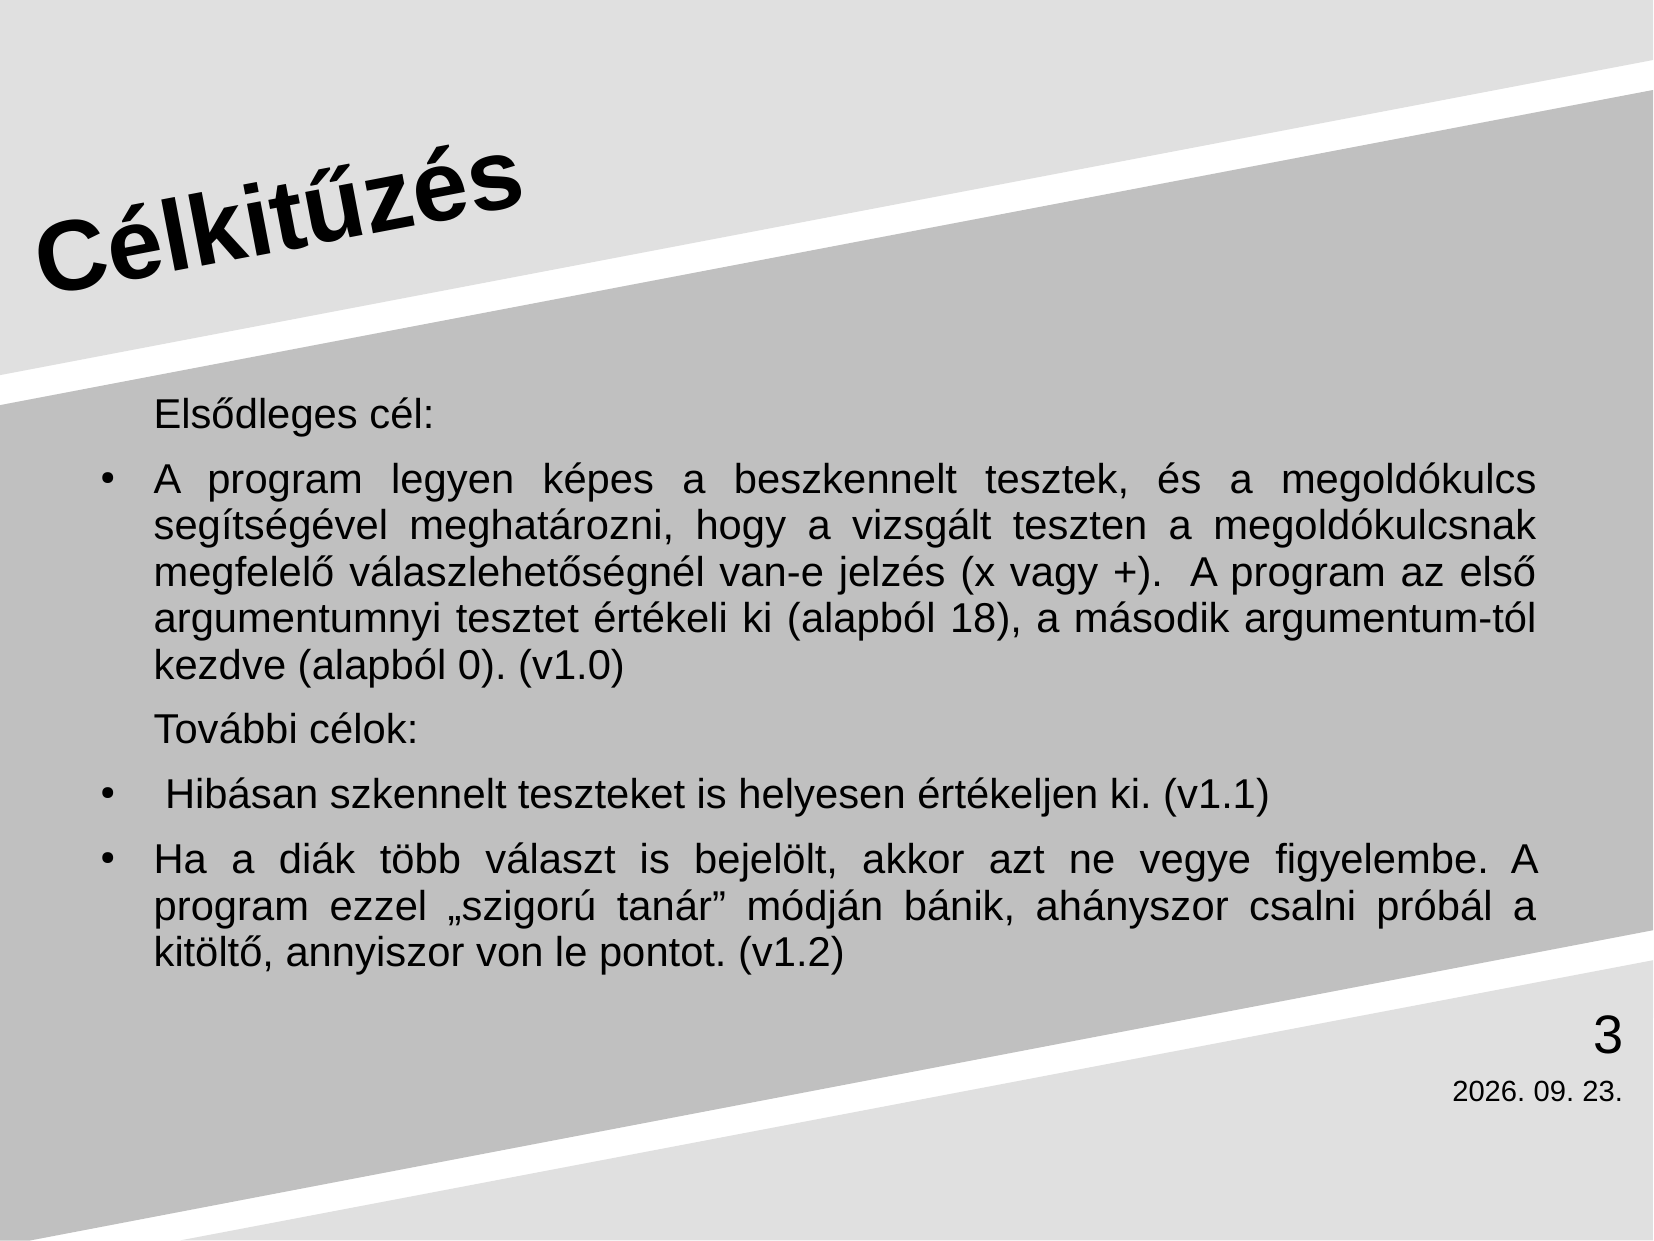

# Célkitűzés
Elsődleges cél:
A program legyen képes a beszkennelt tesztek, és a megoldókulcs segítségével meghatározni, hogy a vizsgált teszten a megoldókulcsnak megfelelő válaszlehetőségnél van-e jelzés (x vagy +). A program az első argumentumnyi tesztet értékeli ki (alapból 18), a második argumentum-tól kezdve (alapból 0). (v1.0)
További célok:
 Hibásan szkennelt teszteket is helyesen értékeljen ki. (v1.1)
Ha a diák több választ is bejelölt, akkor azt ne vegye figyelembe. A program ezzel „szigorú tanár” módján bánik, ahányszor csalni próbál a kitöltő, annyiszor von le pontot. (v1.2)
3